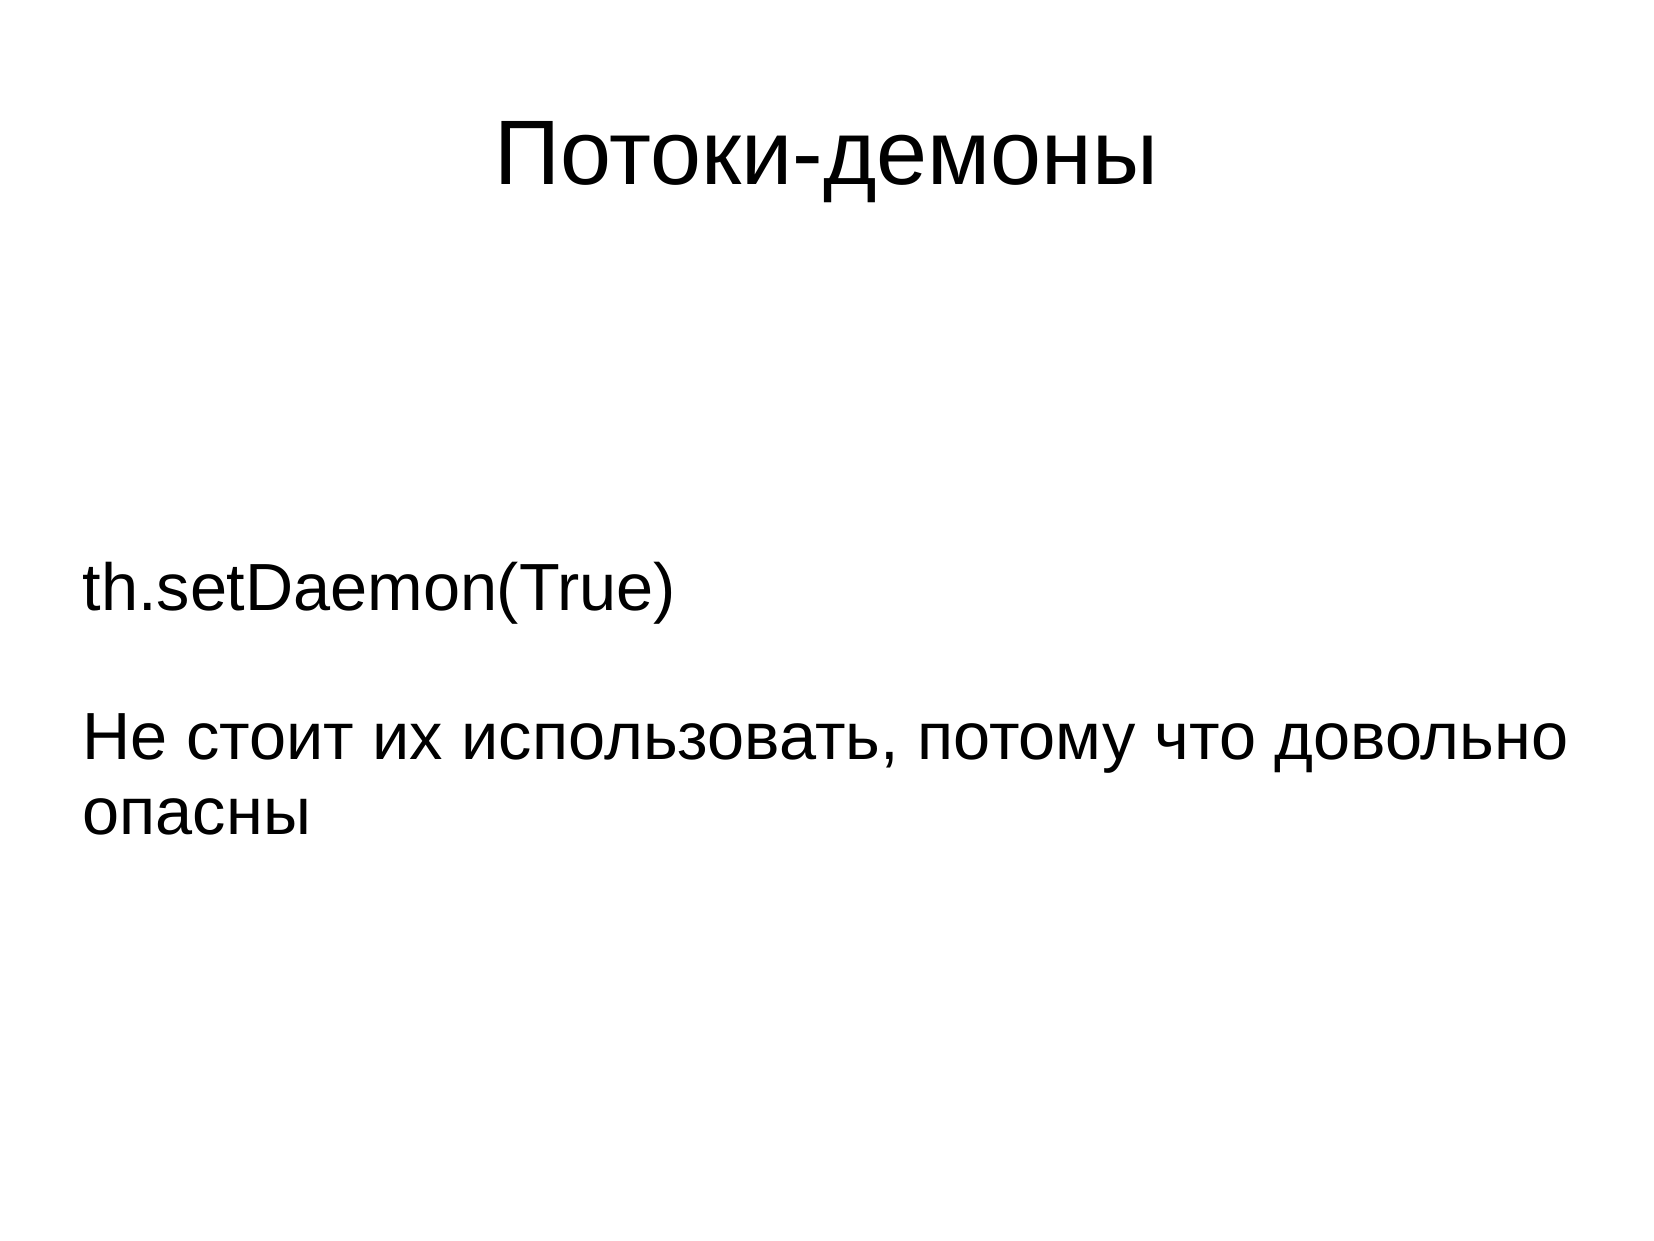

# Потоки-демоны
th.setDaemon(True)
Не стоит их использовать, потому что довольно опасны